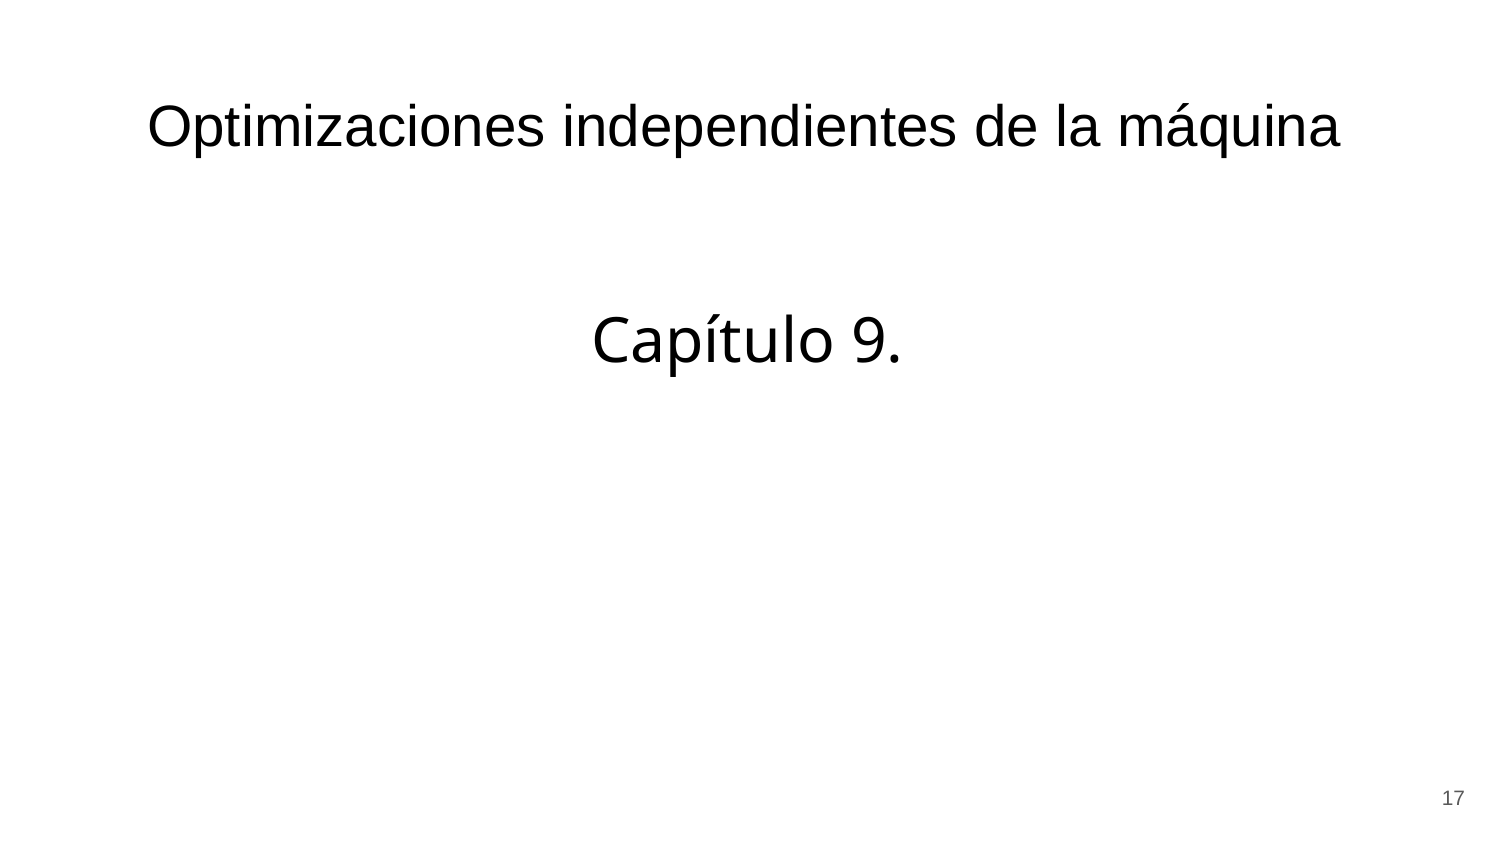

# Optimizaciones independientes de la máquina
Capítulo 9.